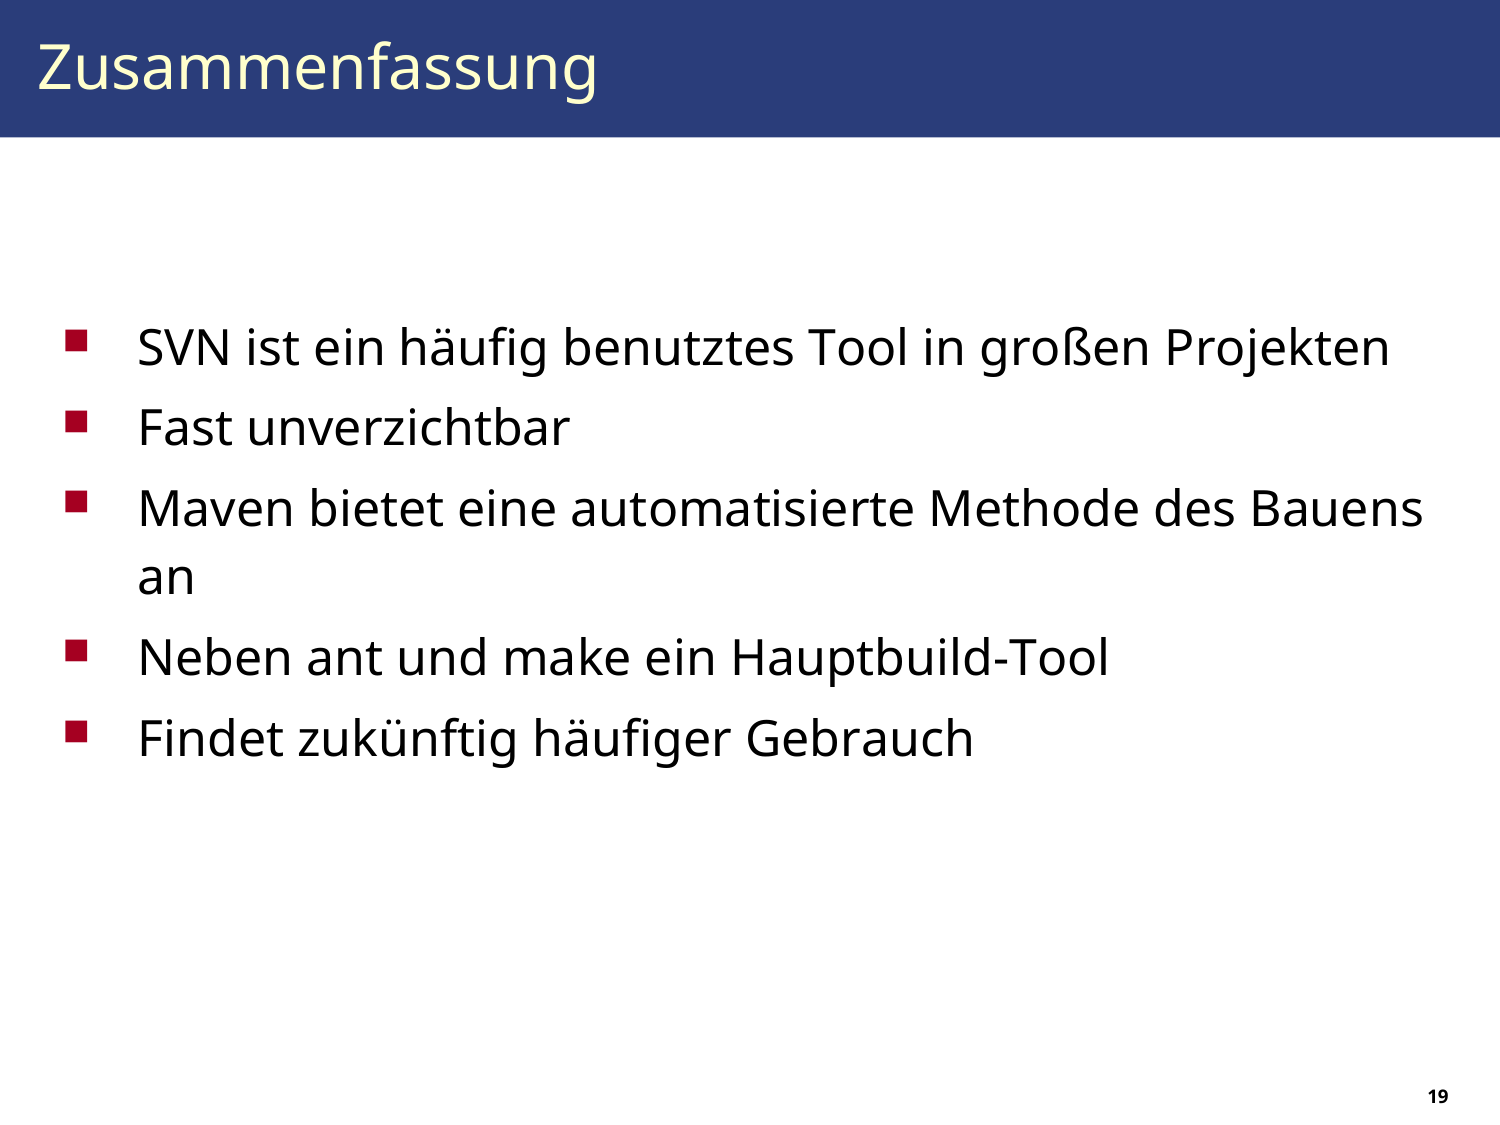

# Zusammenfassung
SVN ist ein häufig benutztes Tool in großen Projekten
Fast unverzichtbar
Maven bietet eine automatisierte Methode des Bauens an
Neben ant und make ein Hauptbuild-Tool
Findet zukünftig häufiger Gebrauch
19